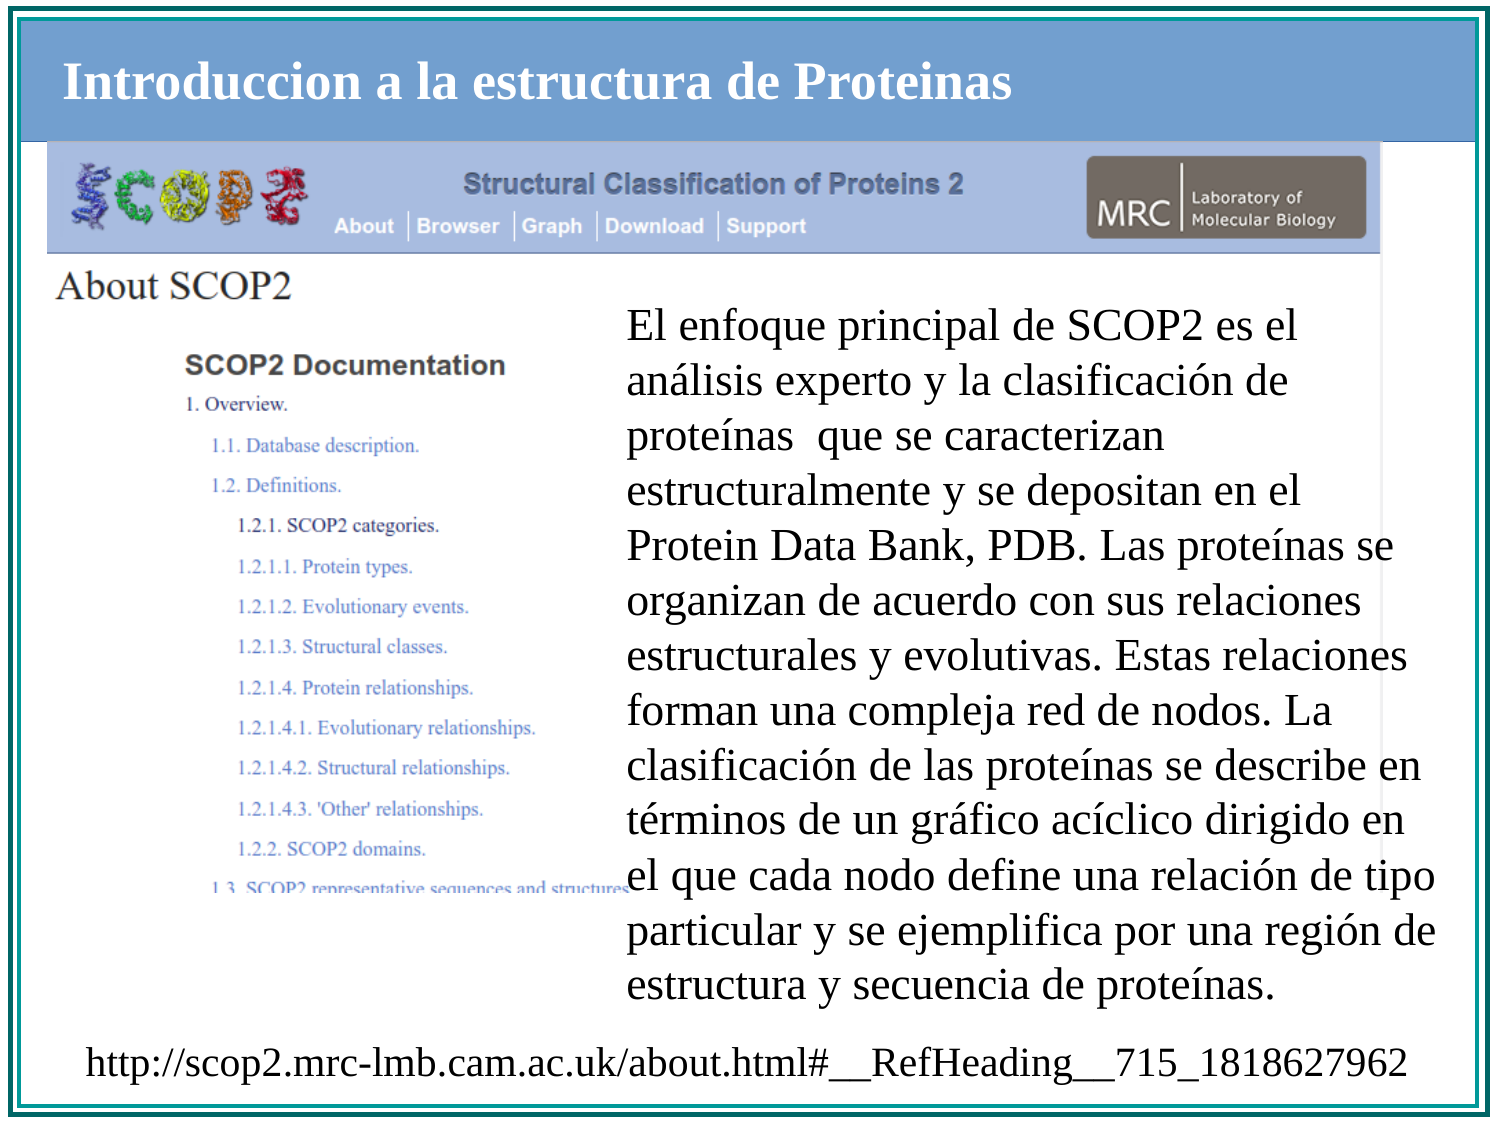

Introduccion a la estructura de Proteinas
El enfoque principal de SCOP2 es el análisis experto y la clasificación de proteínas que se caracterizan estructuralmente y se depositan en el Protein Data Bank, PDB. Las proteínas se organizan de acuerdo con sus relaciones estructurales y evolutivas. Estas relaciones forman una compleja red de nodos. La clasificación de las proteínas se describe en términos de un gráfico acíclico dirigido en el que cada nodo define una relación de tipo particular y se ejemplifica por una región de estructura y secuencia de proteínas.
http://scop2.mrc-lmb.cam.ac.uk/about.html#__RefHeading__715_1818627962